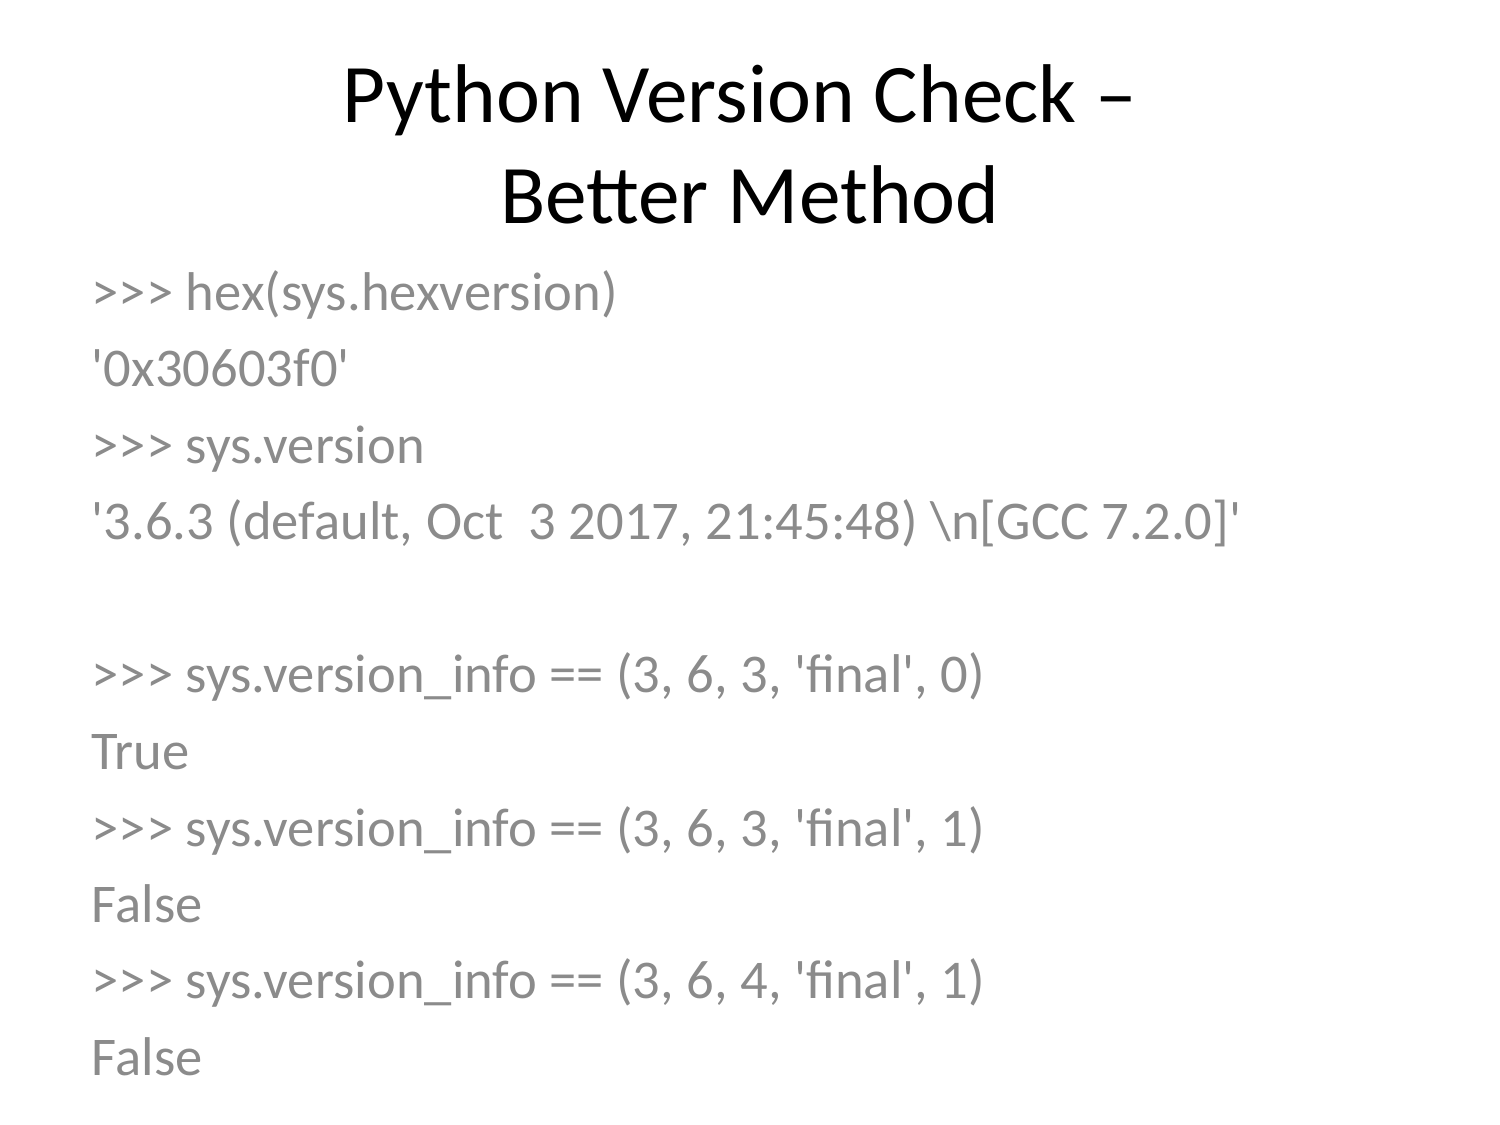

Python Version Check –
Better Method
# >>> hex(sys.hexversion)
'0x30603f0'
>>> sys.version
'3.6.3 (default, Oct 3 2017, 21:45:48) \n[GCC 7.2.0]'
>>> sys.version_info == (3, 6, 3, 'final', 0)
True
>>> sys.version_info == (3, 6, 3, 'final', 1)
False
>>> sys.version_info == (3, 6, 4, 'final', 1)
False